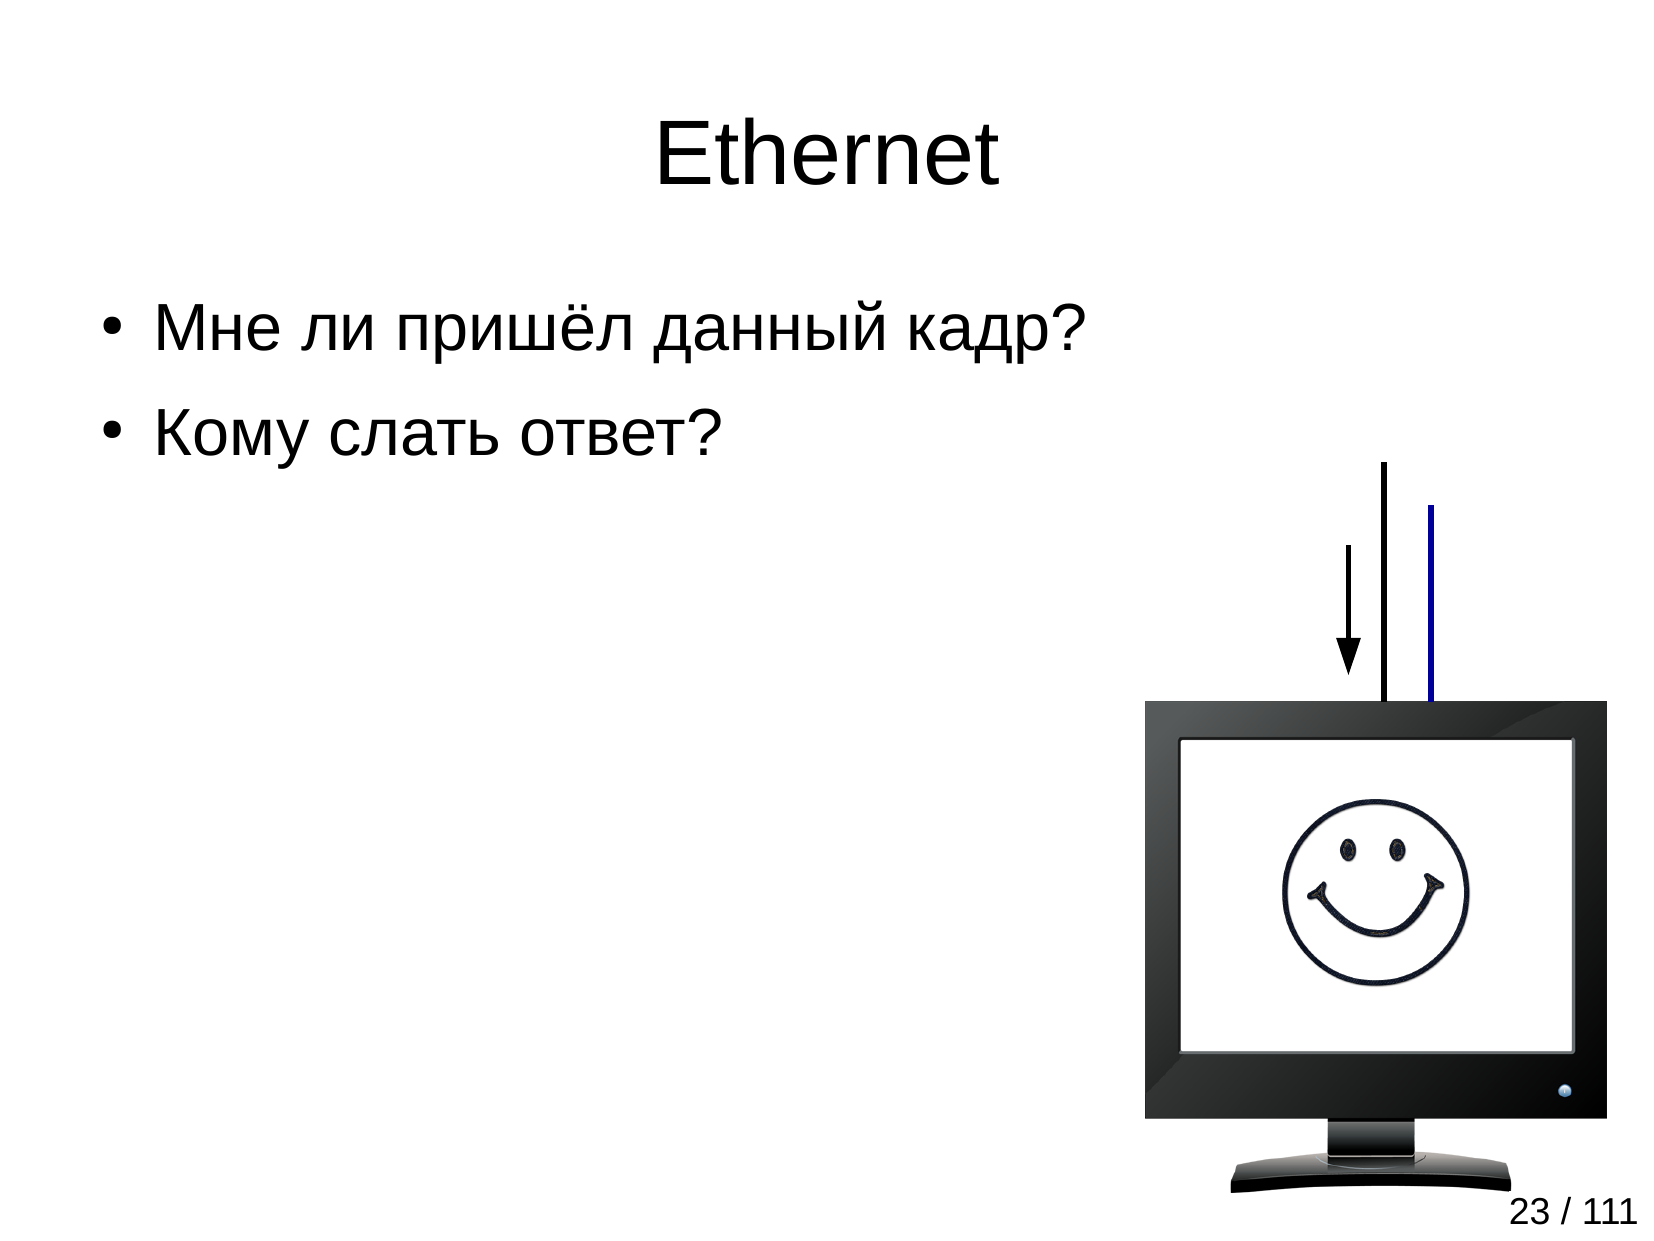

# Ethernet
Мне ли пришёл данный кадр?
Кому слать ответ?